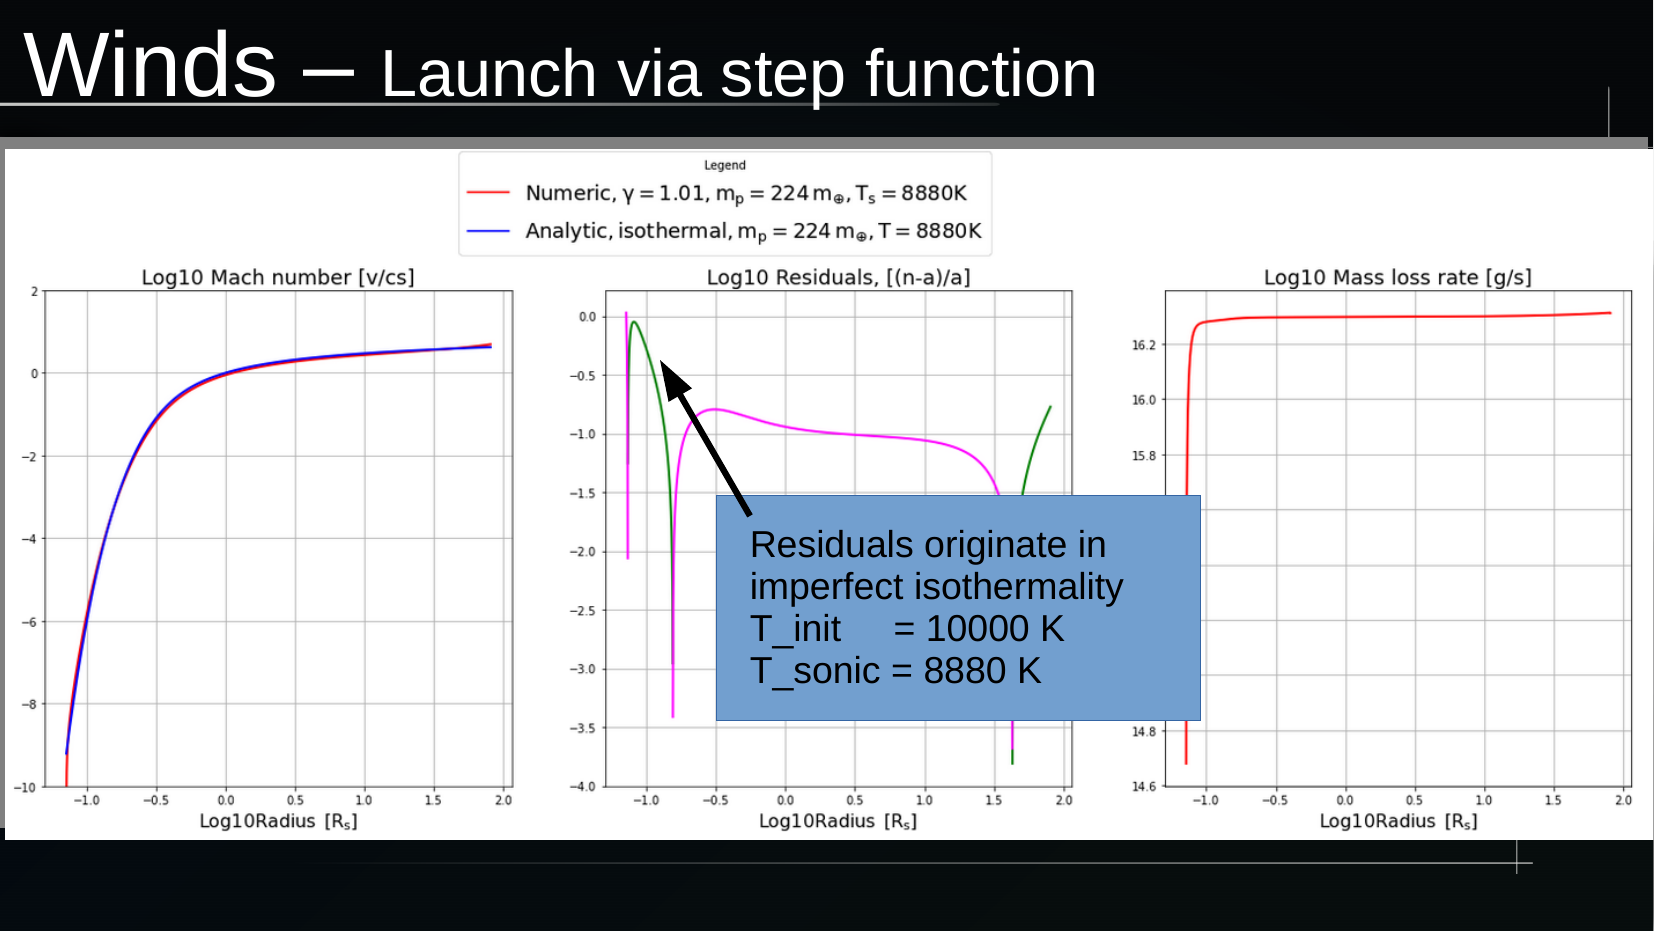

# Winds – Launch via step function
Residuals originate in imperfect isothermality
T_init = 10000 K
T_sonic = 8880 K